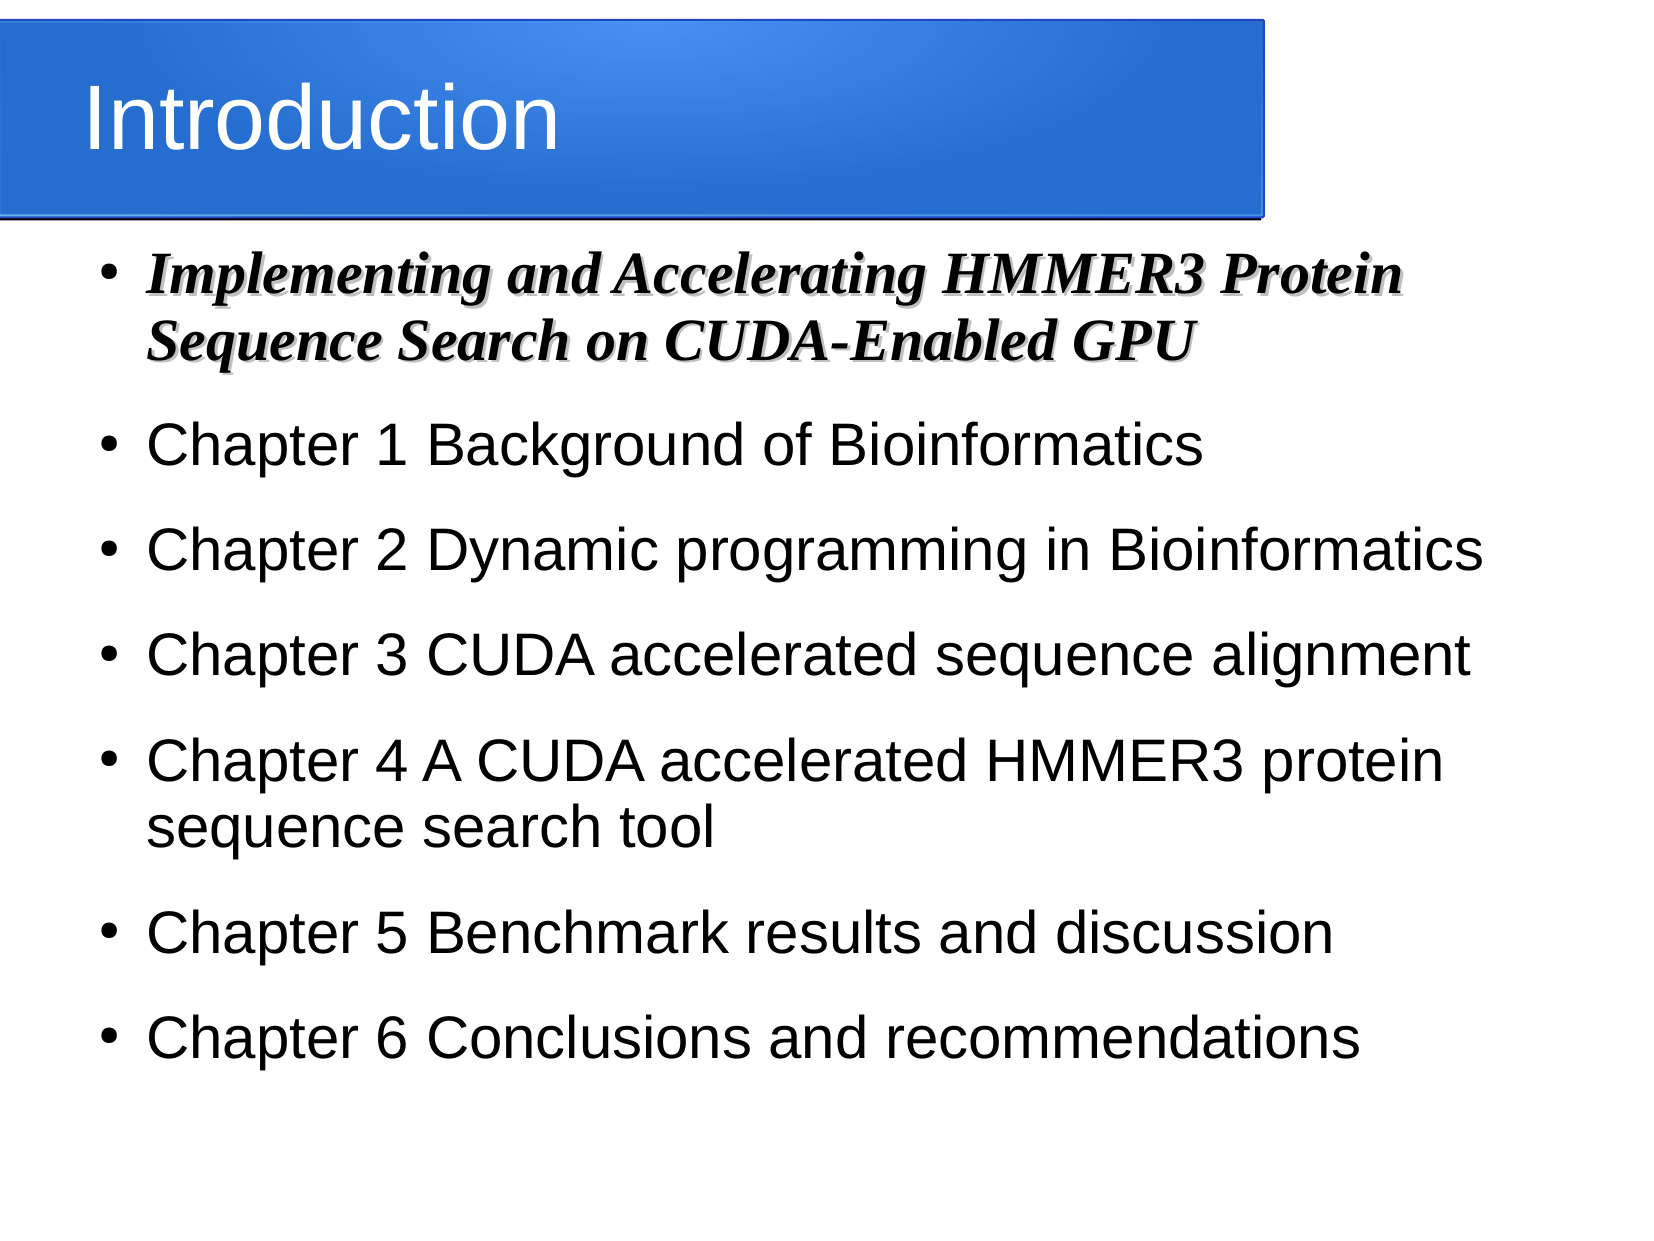

# Introduction
Implementing and Accelerating HMMER3 Protein Sequence Search on CUDA-Enabled GPU
Chapter 1 Background of Bioinformatics
Chapter 2 Dynamic programming in Bioinformatics
Chapter 3 CUDA accelerated sequence alignment
Chapter 4 A CUDA accelerated HMMER3 protein sequence search tool
Chapter 5 Benchmark results and discussion
Chapter 6 Conclusions and recommendations